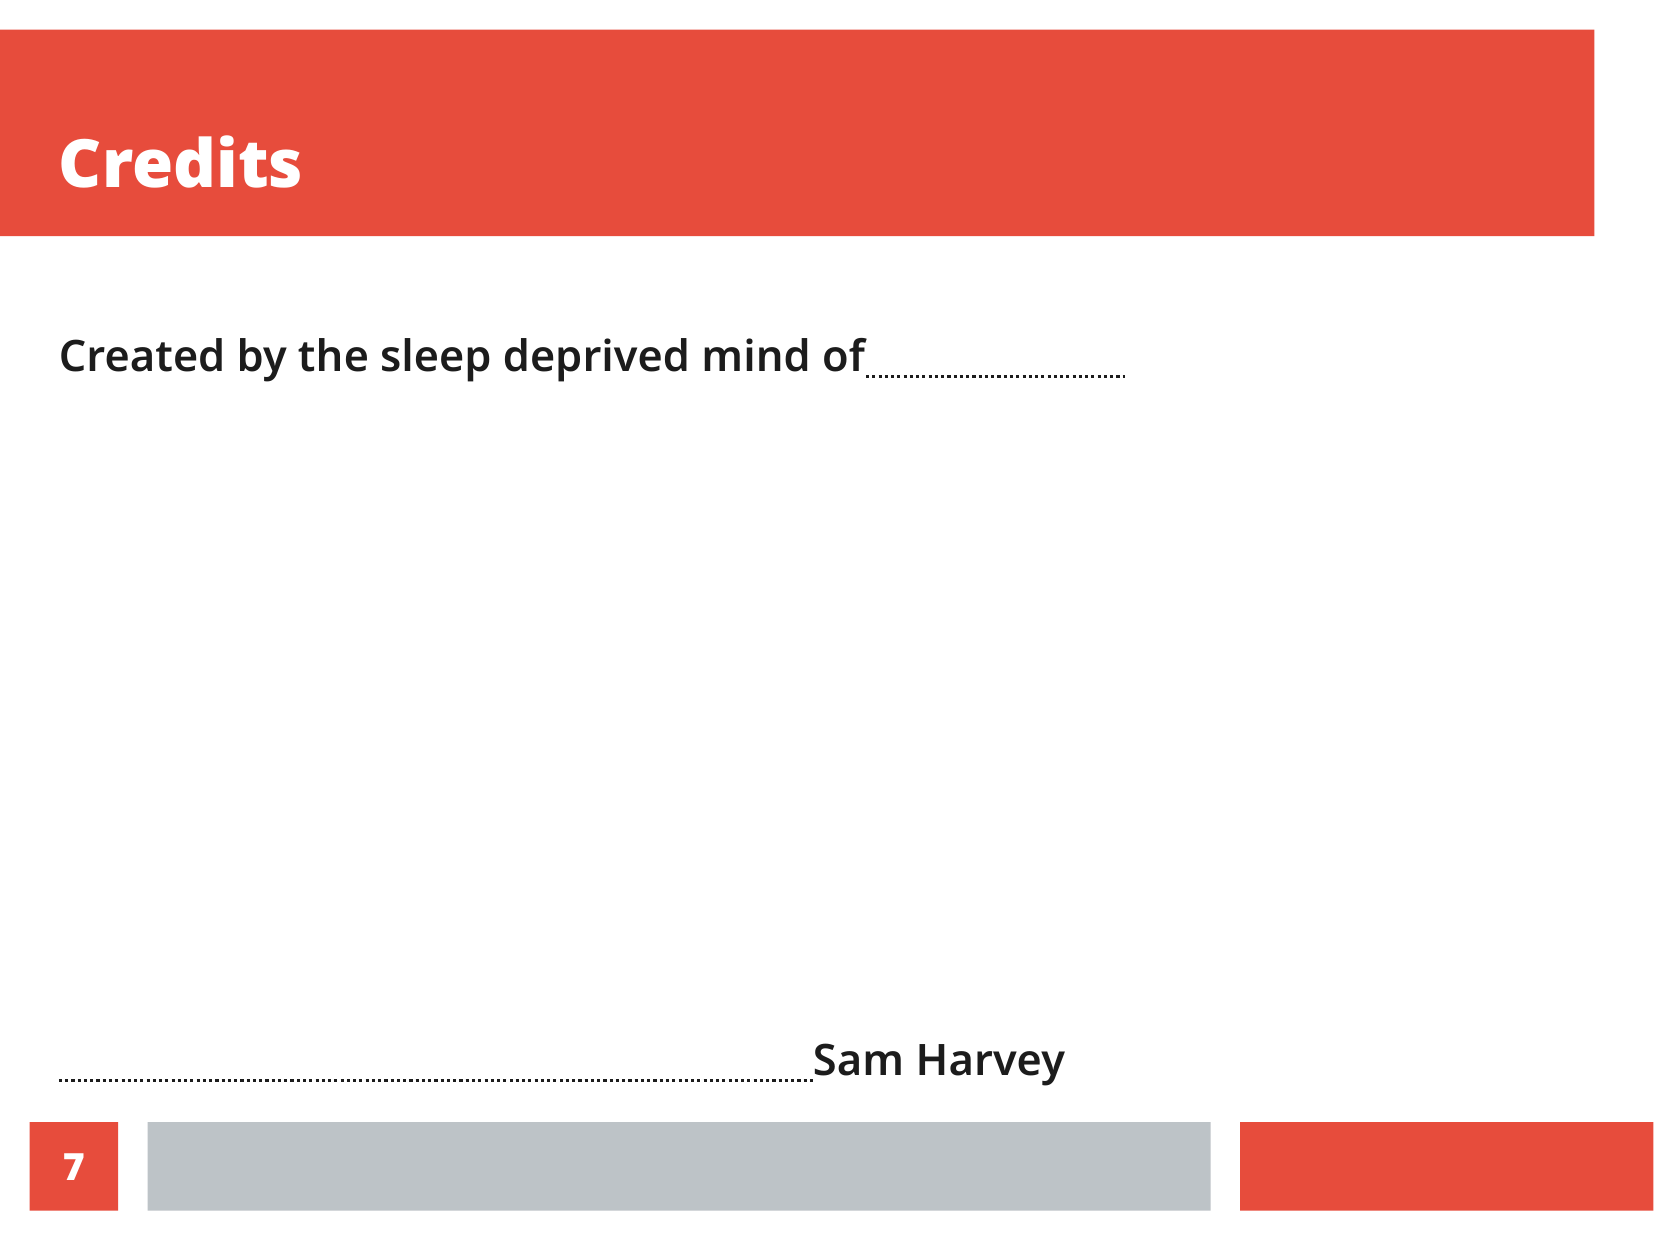

# Credits
Created by the sleep deprived mind of
 Sam Harvey
7